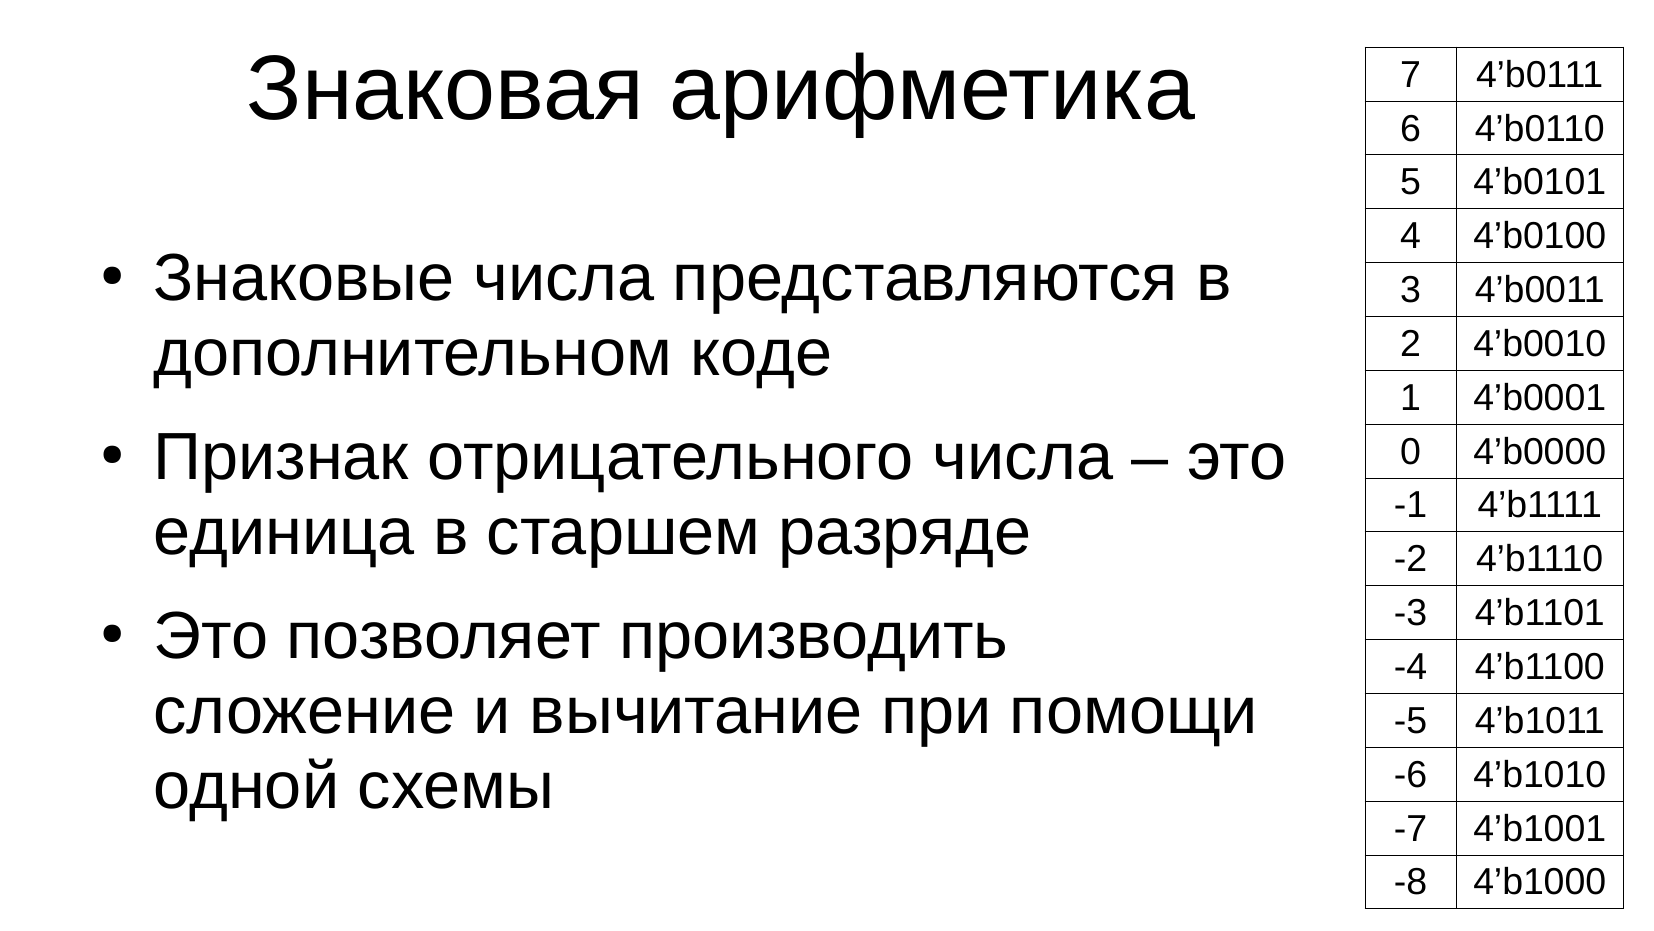

# Знаковая арифметика
| 7 | 4’b0111 |
| --- | --- |
| 6 | 4’b0110 |
| 5 | 4’b0101 |
| 4 | 4’b0100 |
| 3 | 4’b0011 |
| 2 | 4’b0010 |
| 1 | 4’b0001 |
| 0 | 4’b0000 |
| -1 | 4’b1111 |
| -2 | 4’b1110 |
| -3 | 4’b1101 |
| -4 | 4’b1100 |
| -5 | 4’b1011 |
| -6 | 4’b1010 |
| -7 | 4’b1001 |
| -8 | 4’b1000 |
Знаковые числа представляются в дополнительном коде
Признак отрицательного числа – это единица в старшем разряде
Это позволяет производить сложение и вычитание при помощи одной схемы